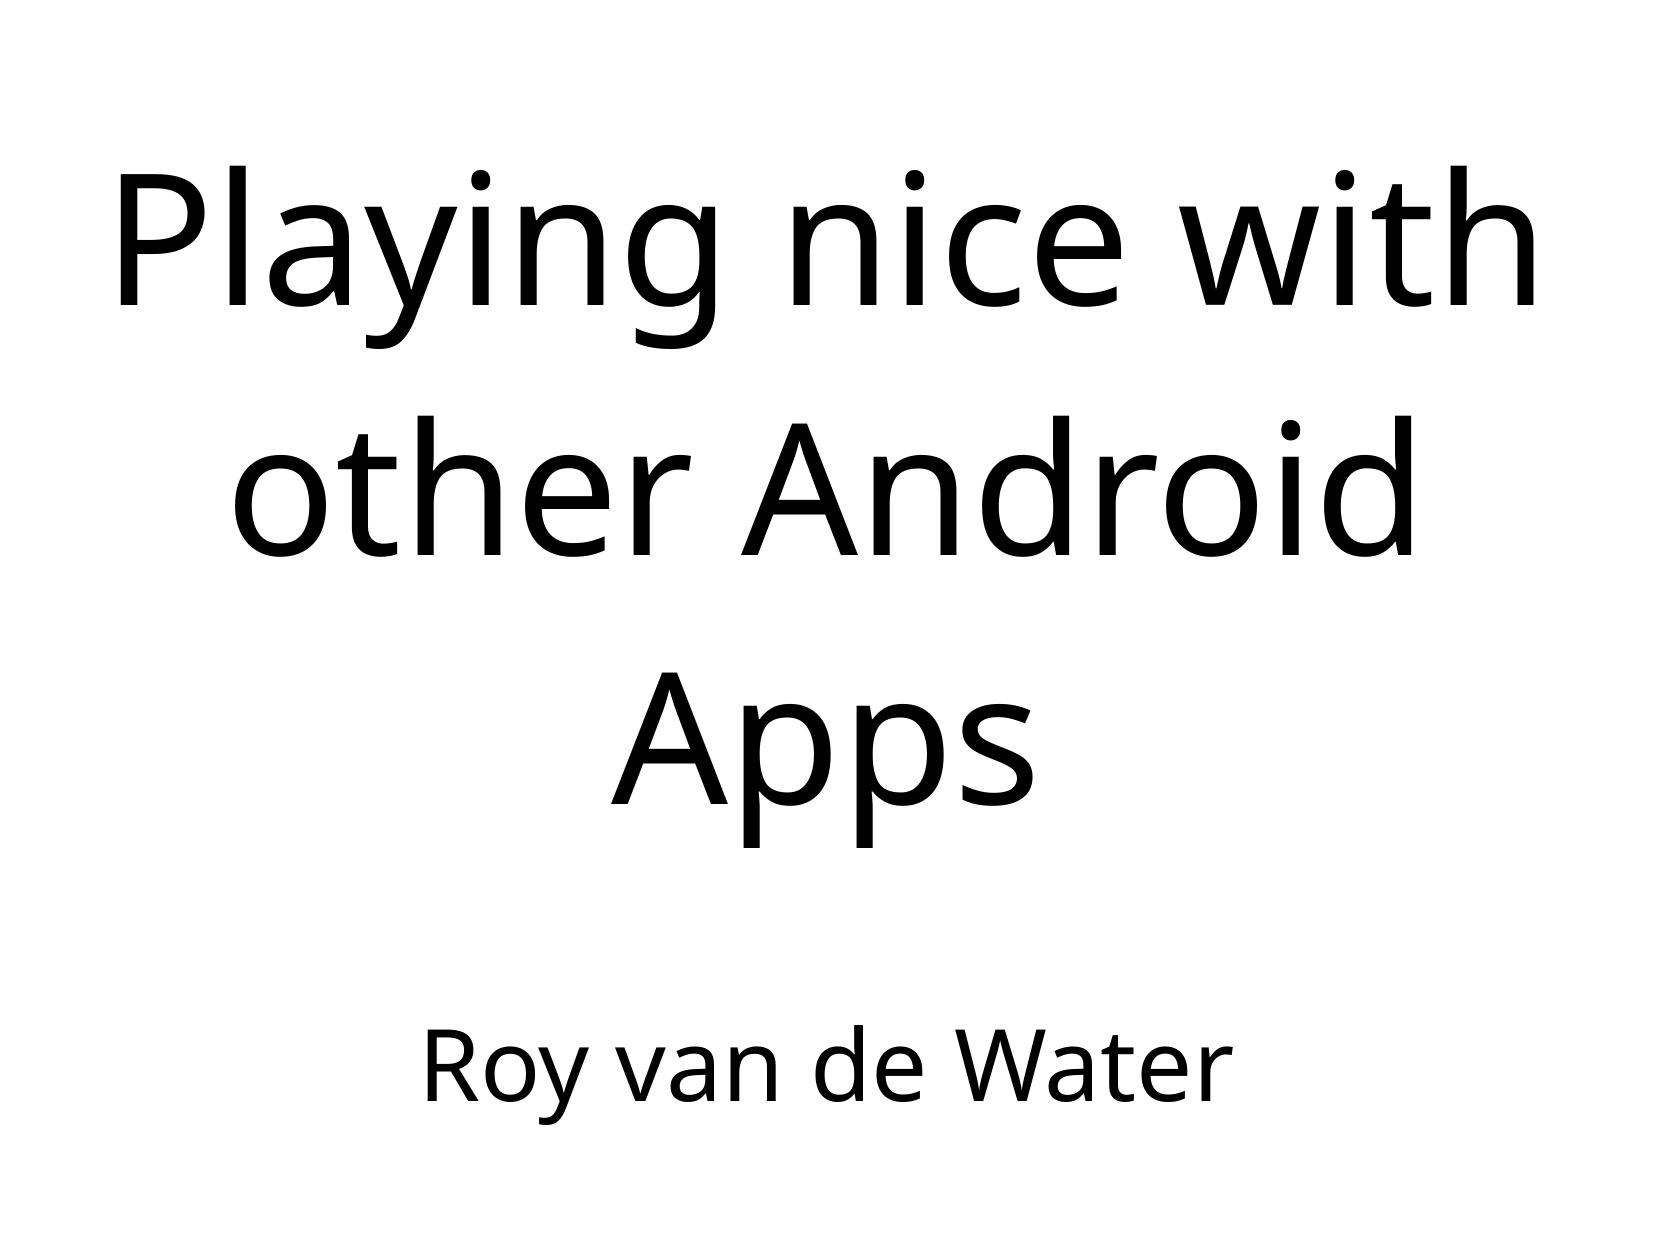

# Playing nice with other Android Apps
Roy van de Water